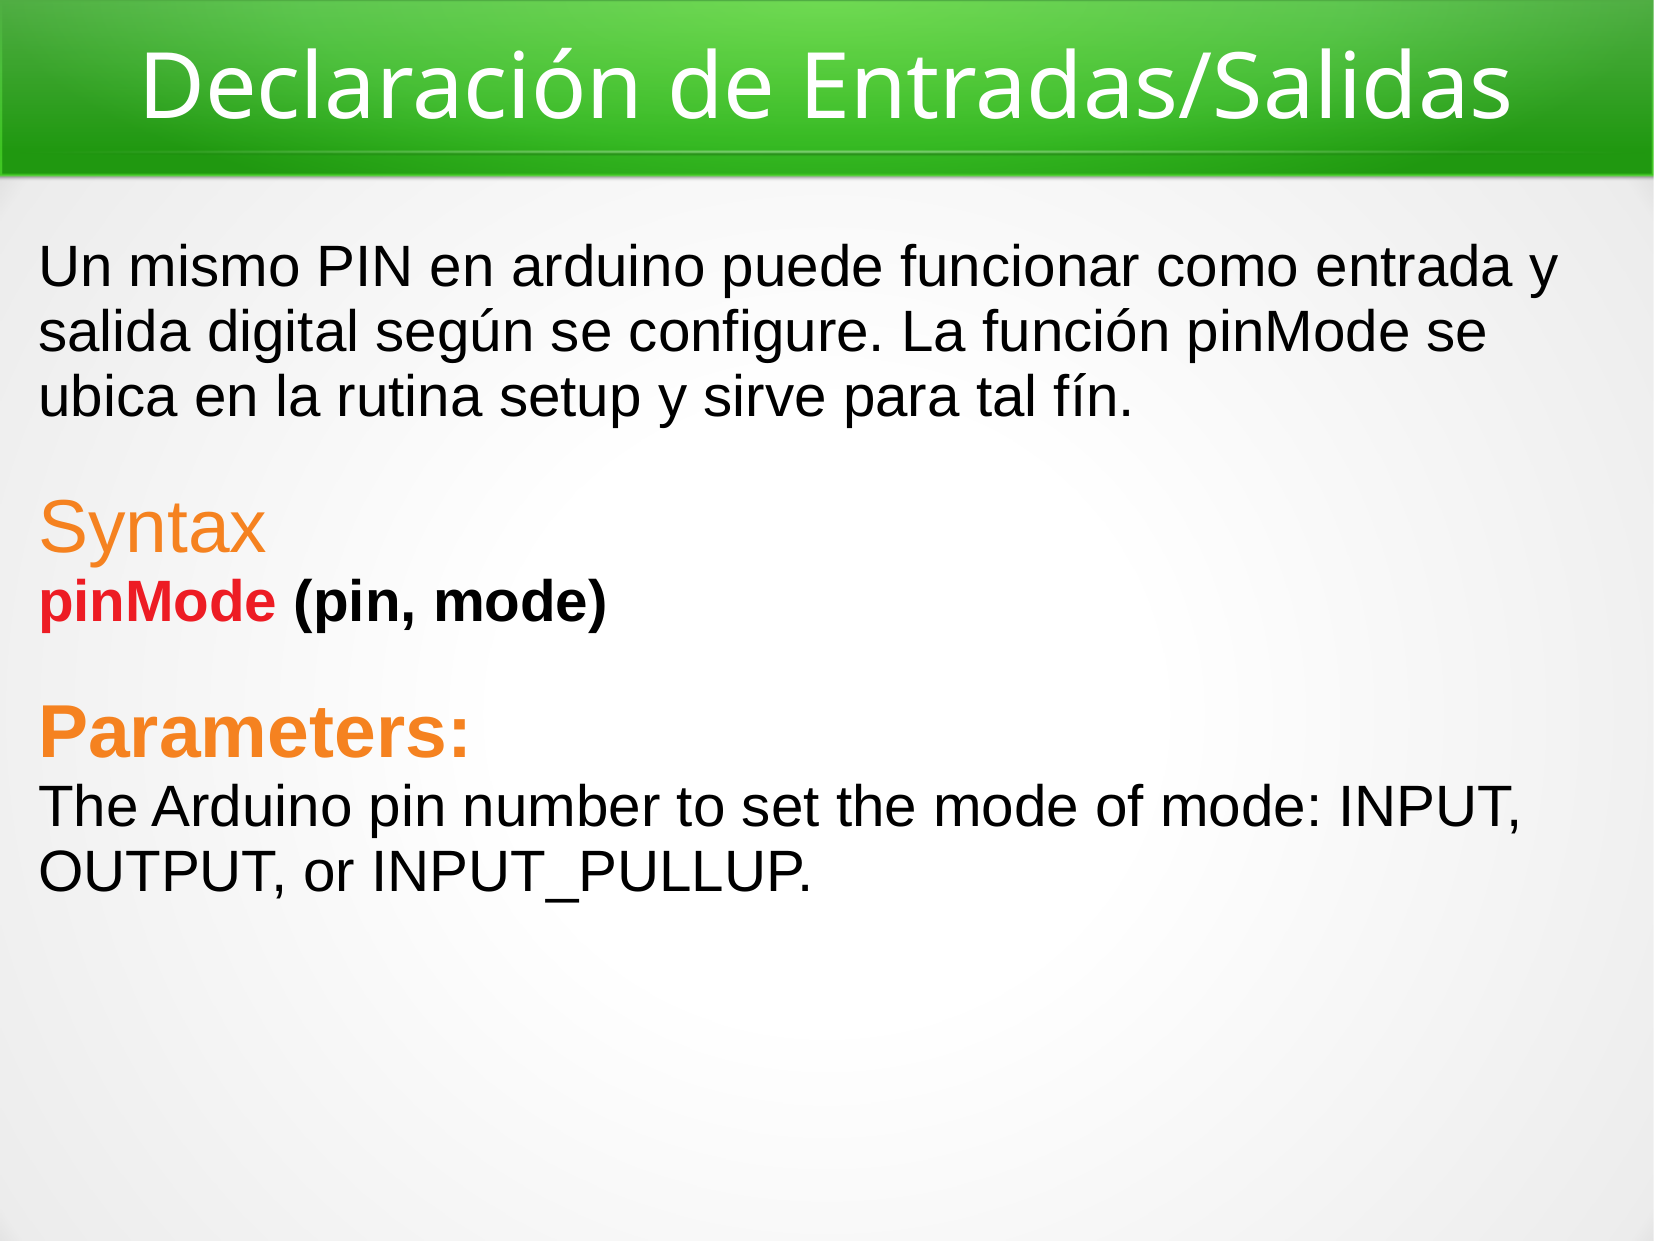

# Declaración de Entradas/Salidas
Un mismo PIN en arduino puede funcionar como entrada y salida digital según se configure. La función pinMode se ubica en la rutina setup y sirve para tal fín.
Syntax
pinMode (pin, mode)
Parameters:
The Arduino pin number to set the mode of mode: INPUT, OUTPUT, or INPUT_PULLUP.